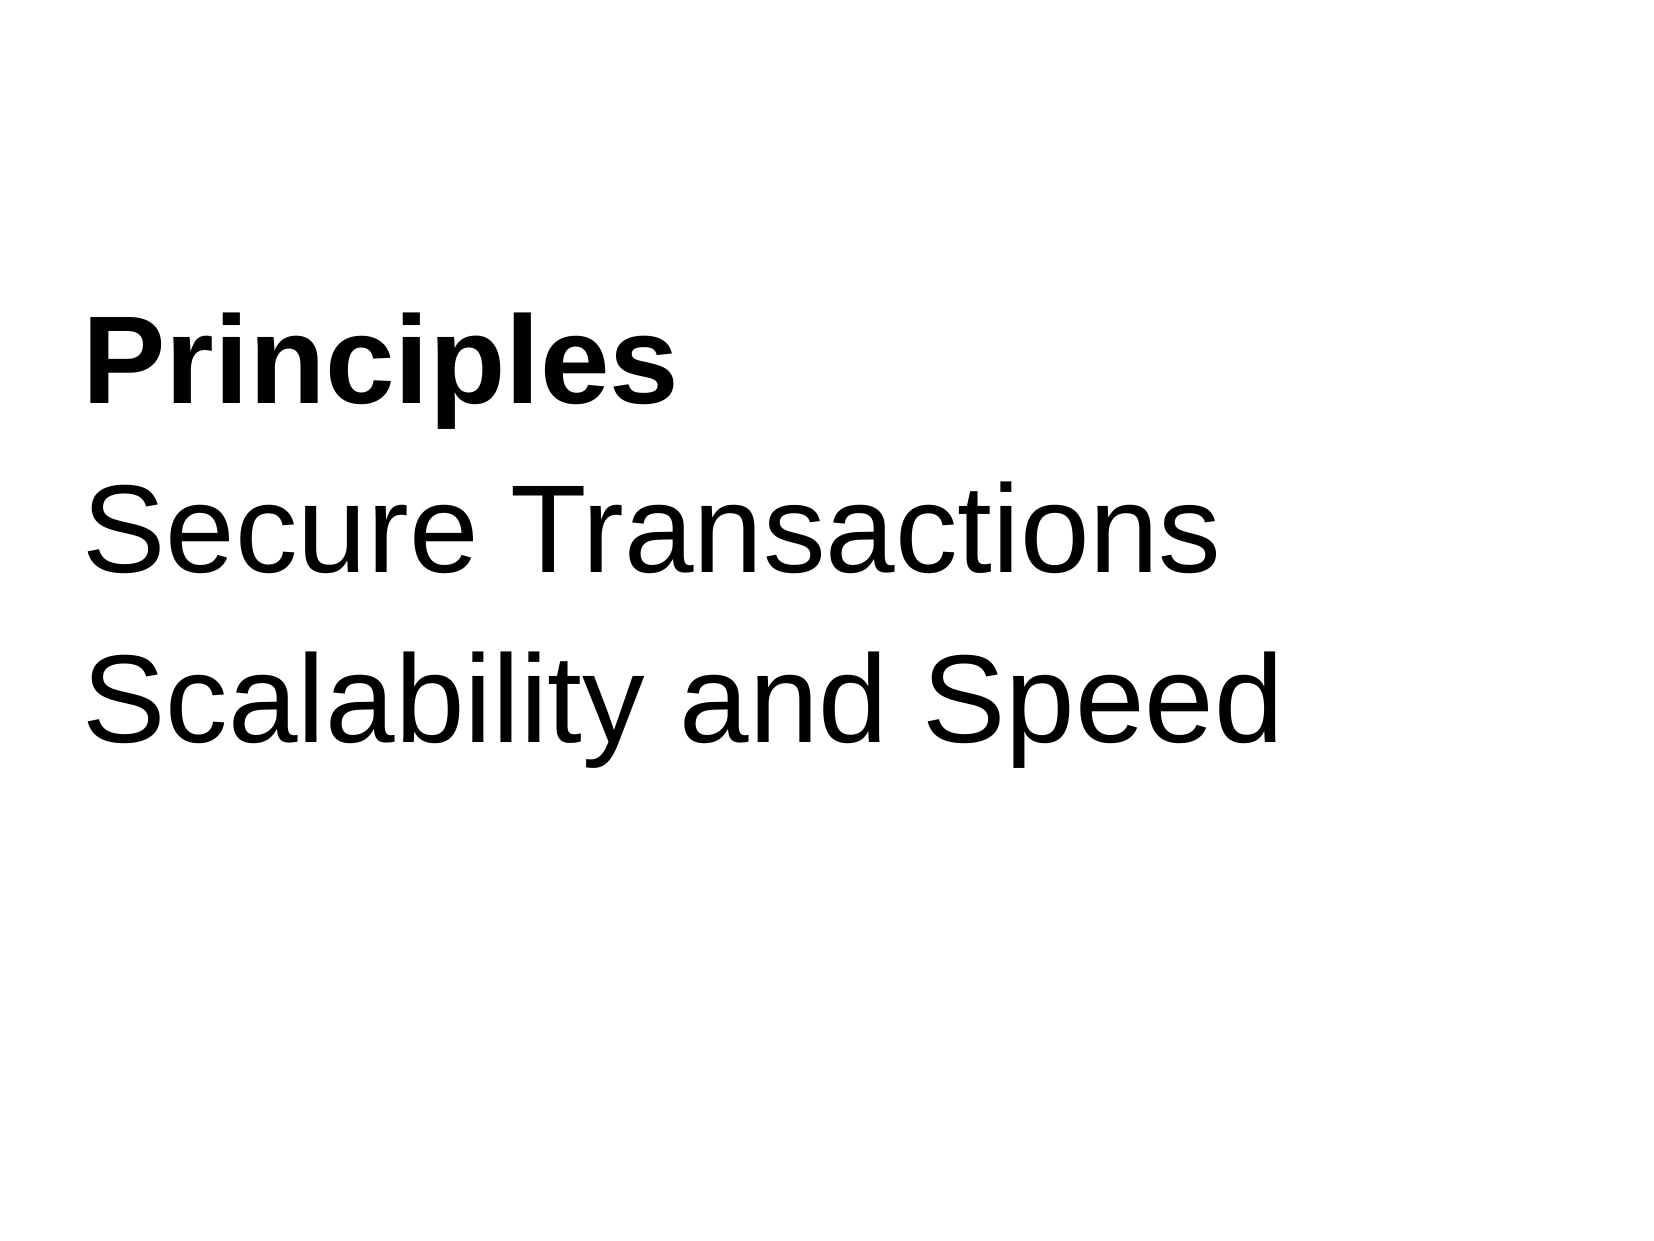

#
Principles
Secure Transactions
Scalability and Speed